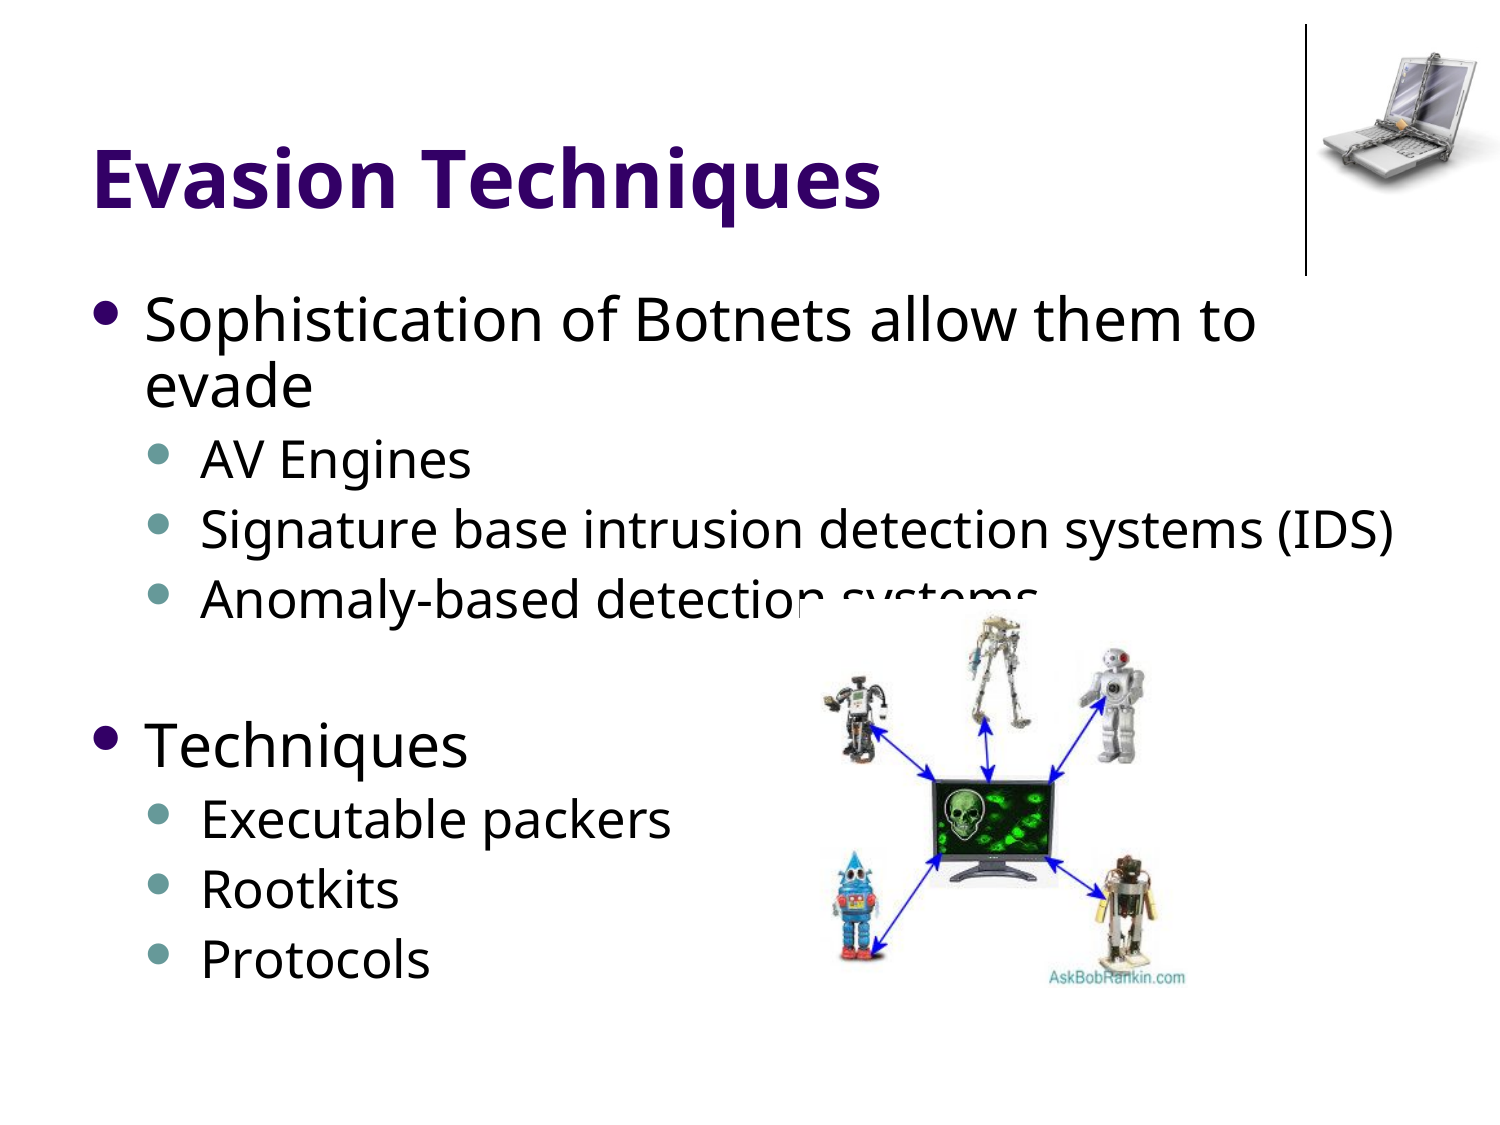

# Evasion Techniques
Sophistication of Botnets allow them to evade
AV Engines
Signature base intrusion detection systems (IDS)
Anomaly-based detection systems
Techniques
Executable packers
Rootkits
Protocols